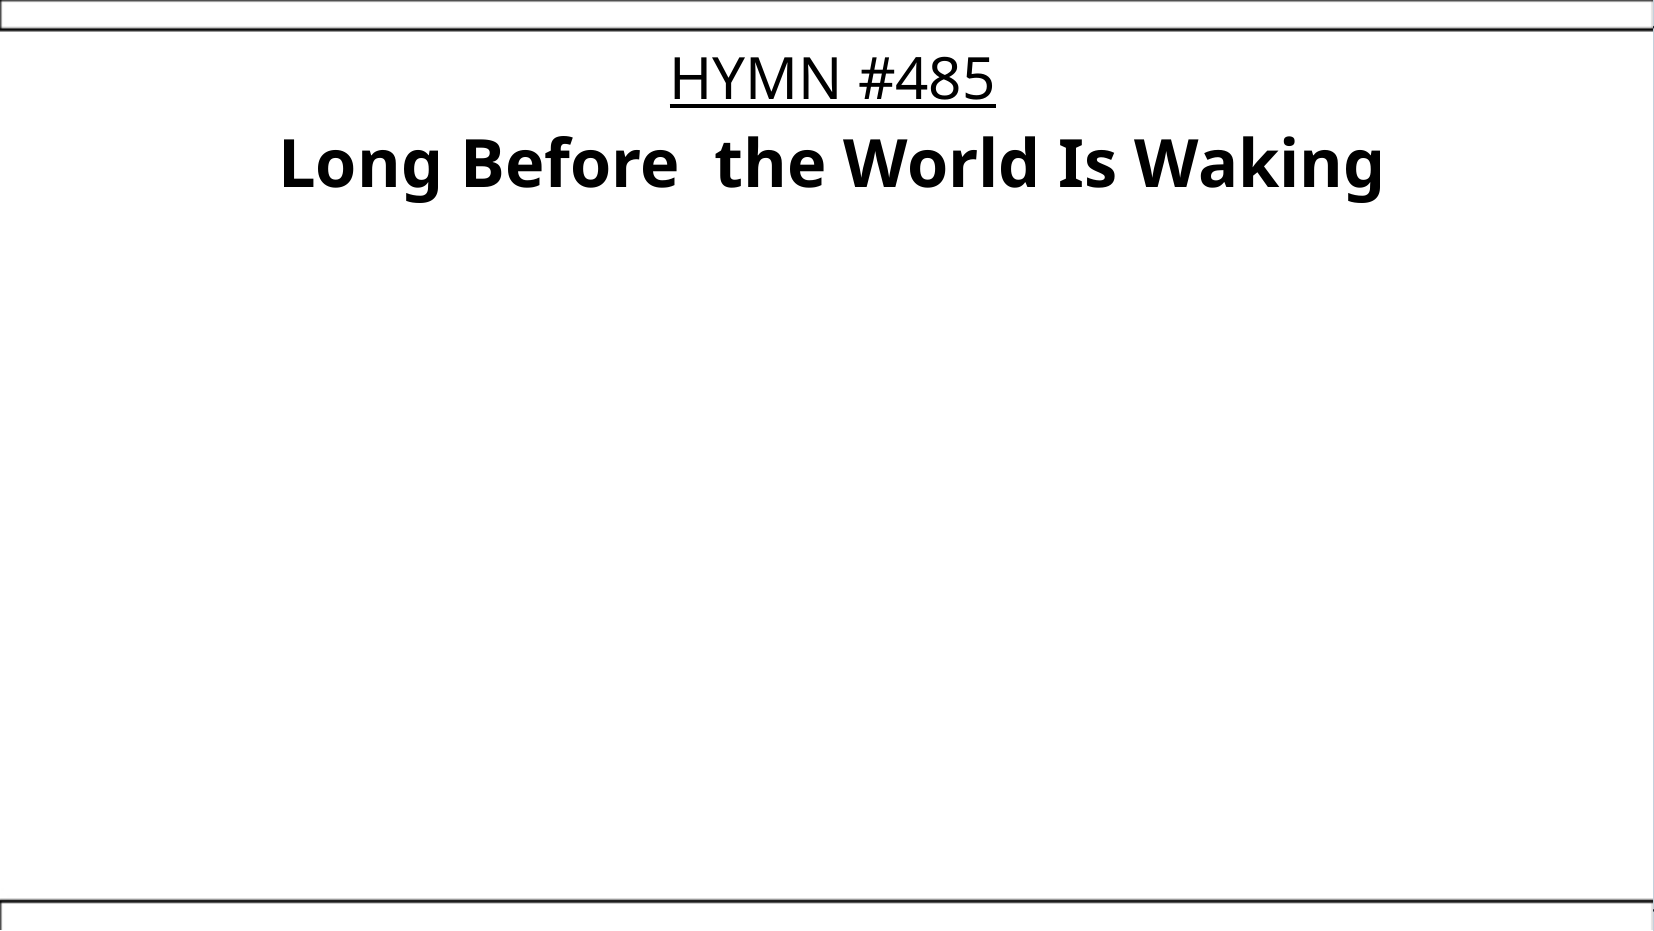

HYMN #485
Long Before the World Is Waking